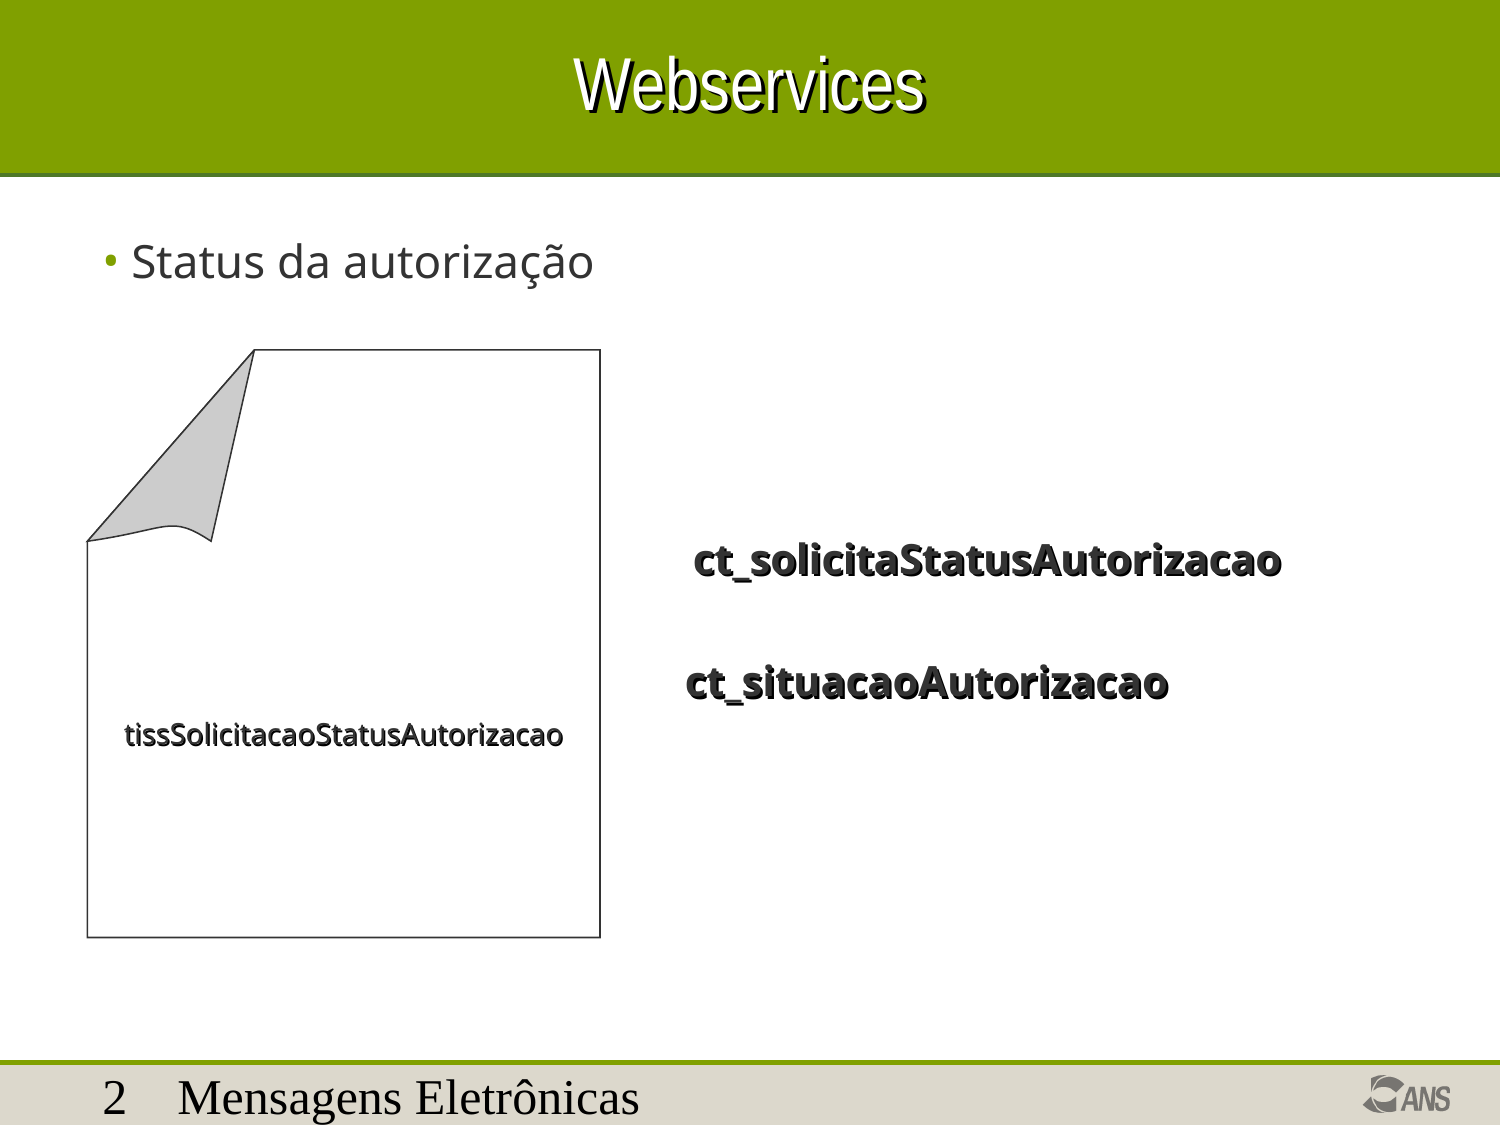

# Webservices
 Status da autorização
tissSolicitacaoStatusAutorizacao
ct_solicitaStatusAutorizacao
ct_situacaoAutorizacao
28
Mensagens Eletrônicas